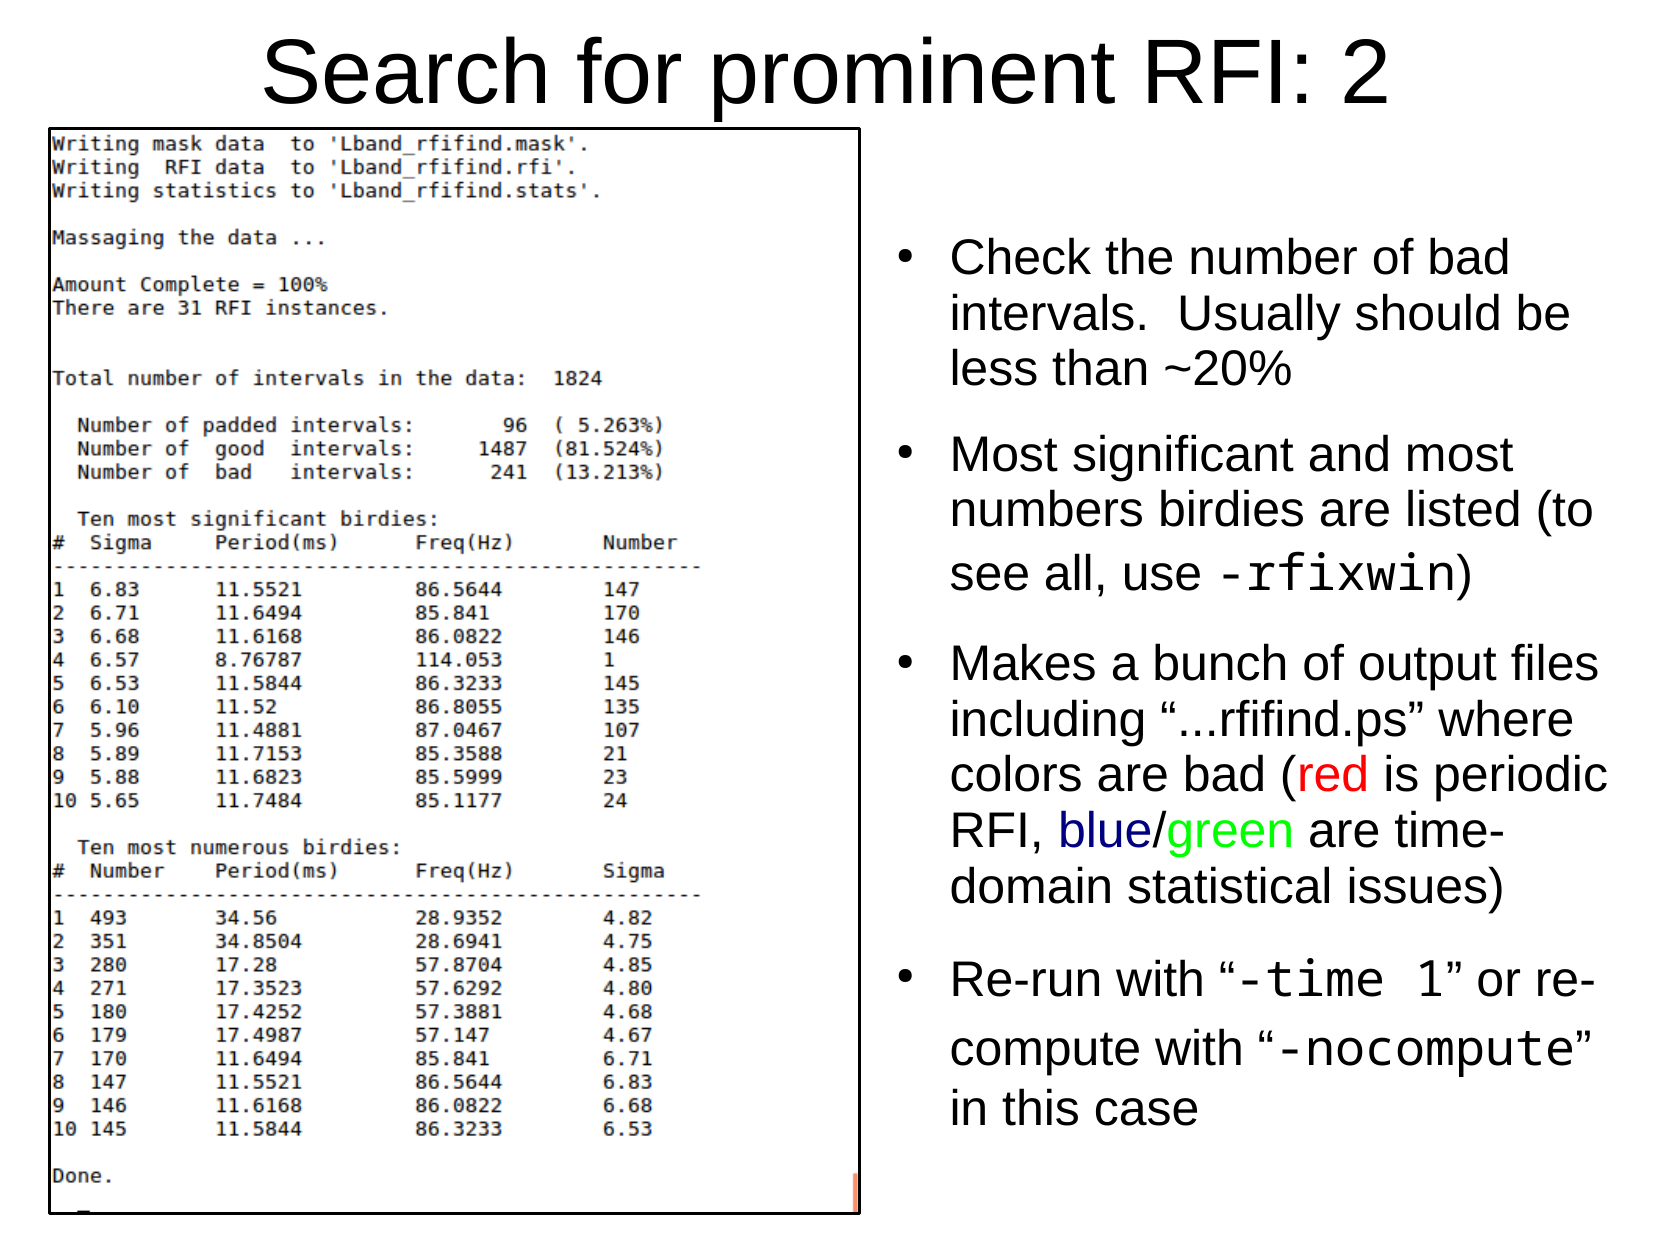

# Search for prominent RFI: 2
Check the number of bad intervals. Usually should be less than ~20%
Most significant and most numbers birdies are listed (to see all, use -rfixwin)
Makes a bunch of output files including “...rfifind.ps” where colors are bad (red is periodic RFI, blue/green are time-domain statistical issues)
Re-run with “-time 1” or re-compute with “-nocompute” in this case